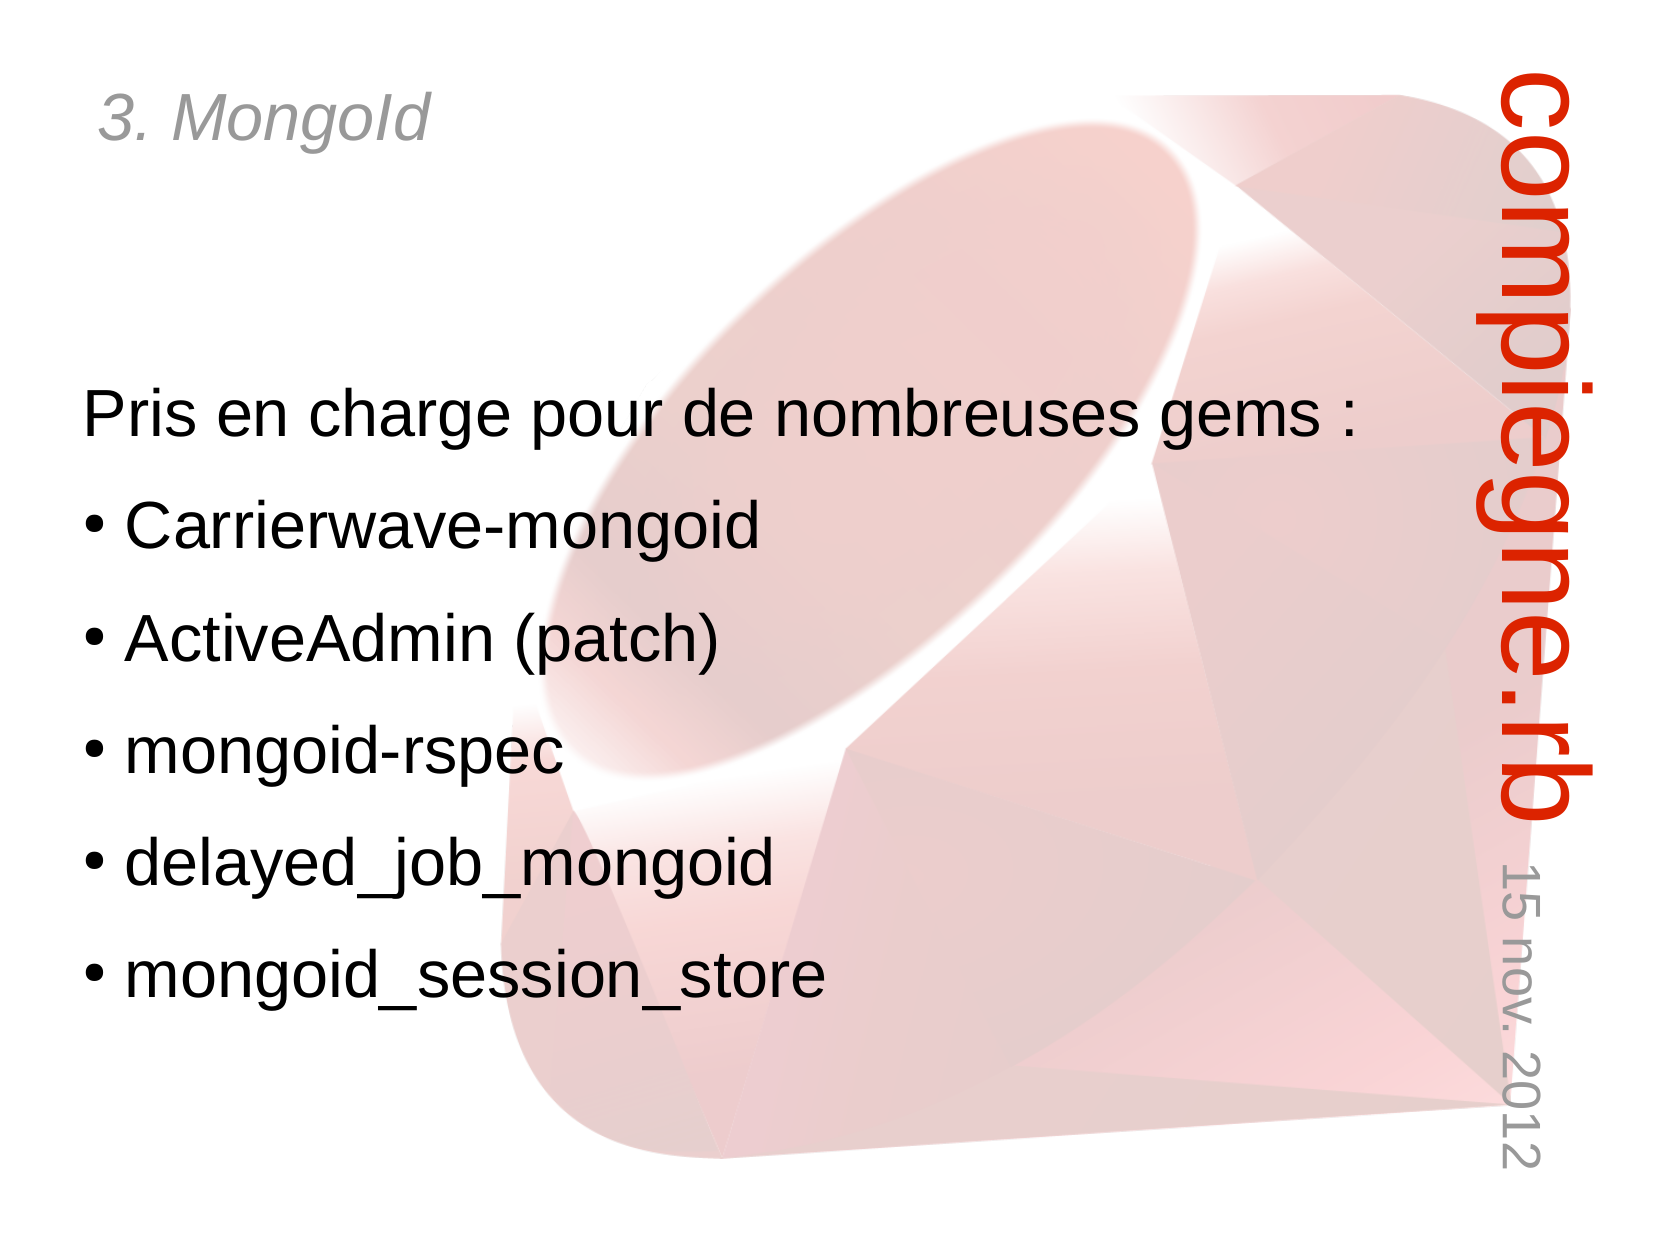

3. MongoId
Pris en charge pour de nombreuses gems :
 Carrierwave-mongoid
 ActiveAdmin (patch)
 mongoid-rspec
 delayed_job_mongoid
 mongoid_session_store
# compiegne.rb 15 nov. 2012